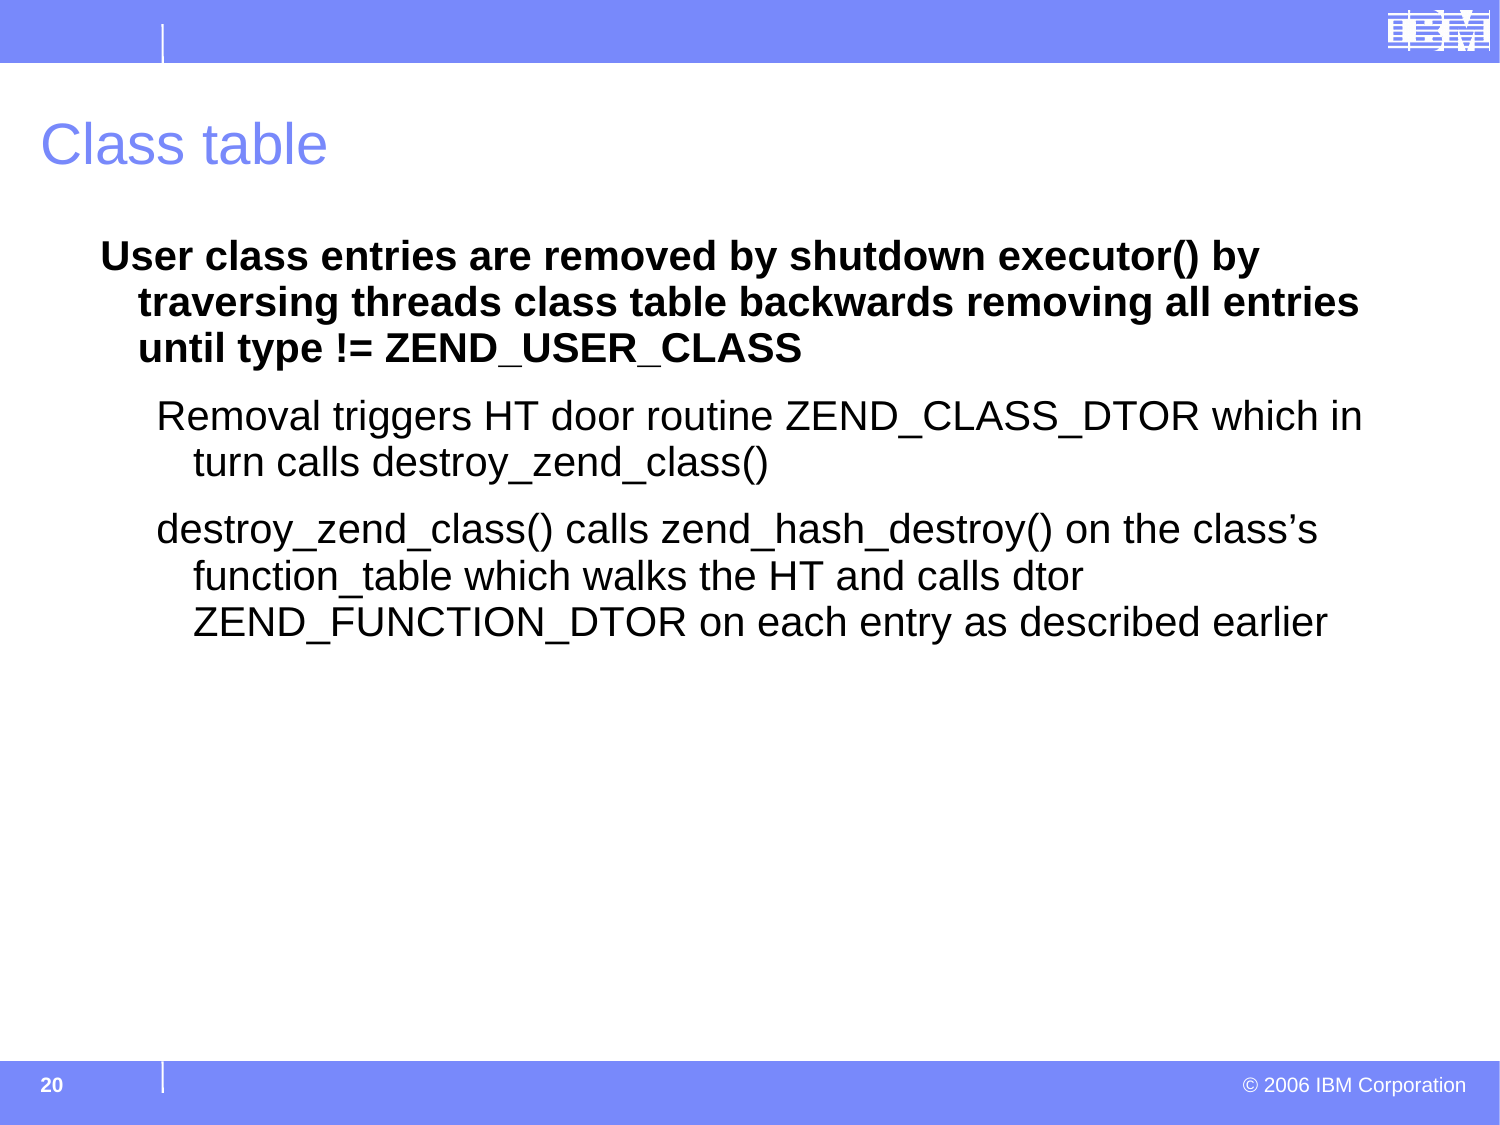

# Class table
User class entries are removed by shutdown executor() by traversing threads class table backwards removing all entries until type != ZEND_USER_CLASS
Removal triggers HT door routine ZEND_CLASS_DTOR which in turn calls destroy_zend_class()‏
destroy_zend_class() calls zend_hash_destroy() on the class’s function_table which walks the HT and calls dtor ZEND_FUNCTION_DTOR on each entry as described earlier
20